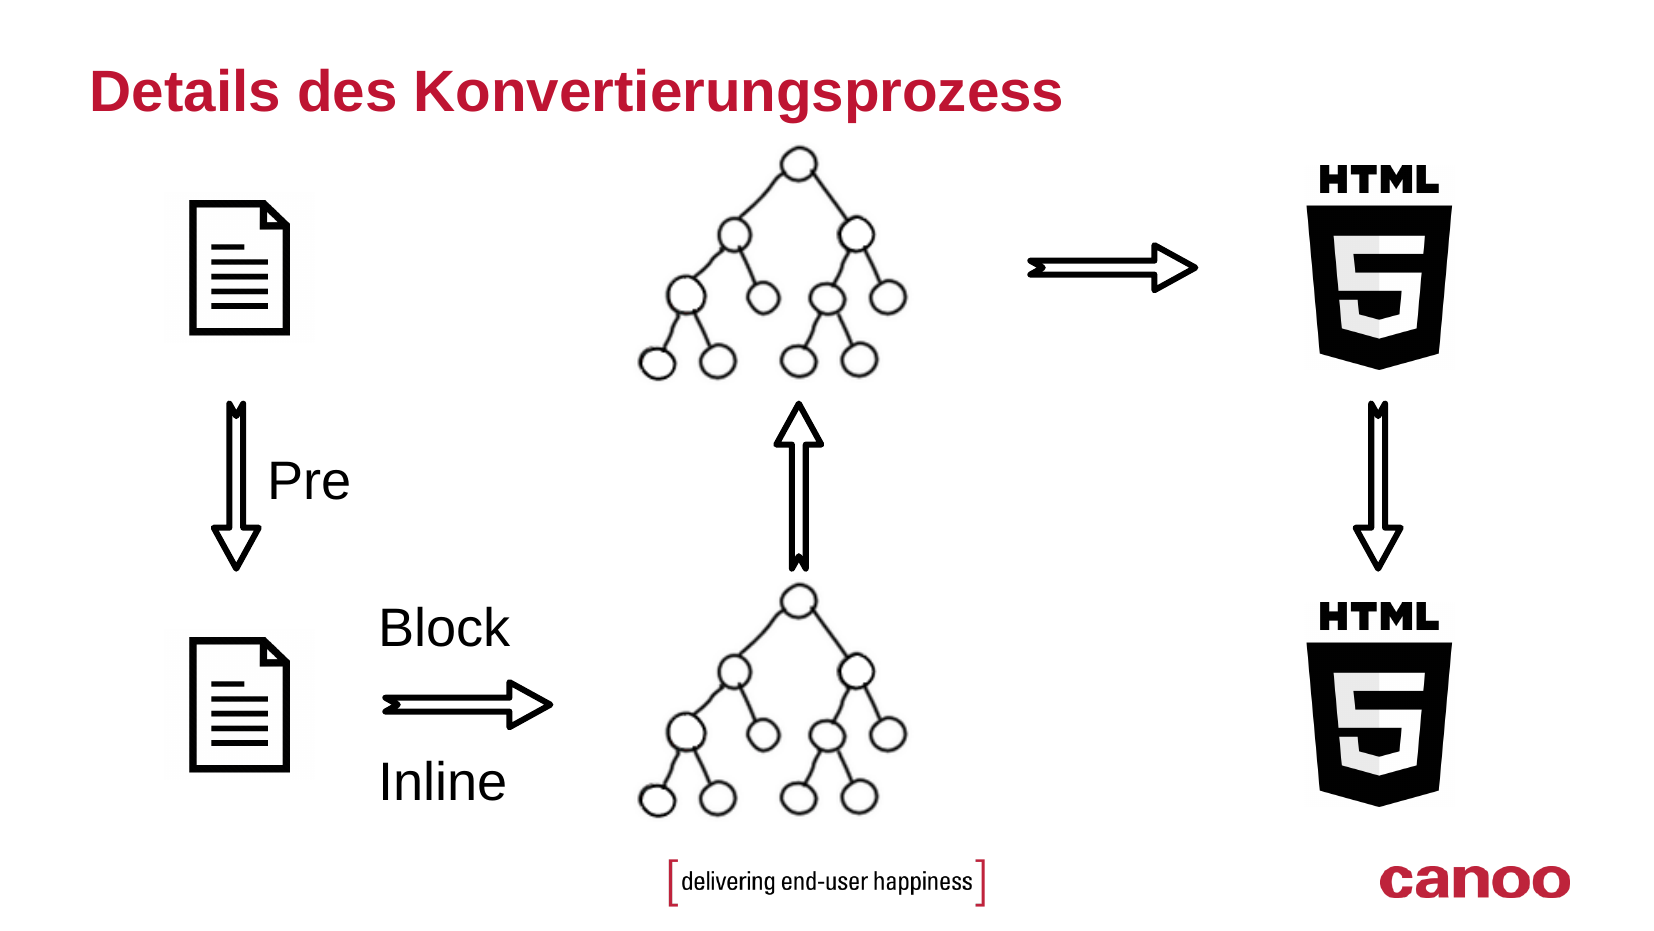

# Details des Konvertierungsprozess
Pre
Block
Inline